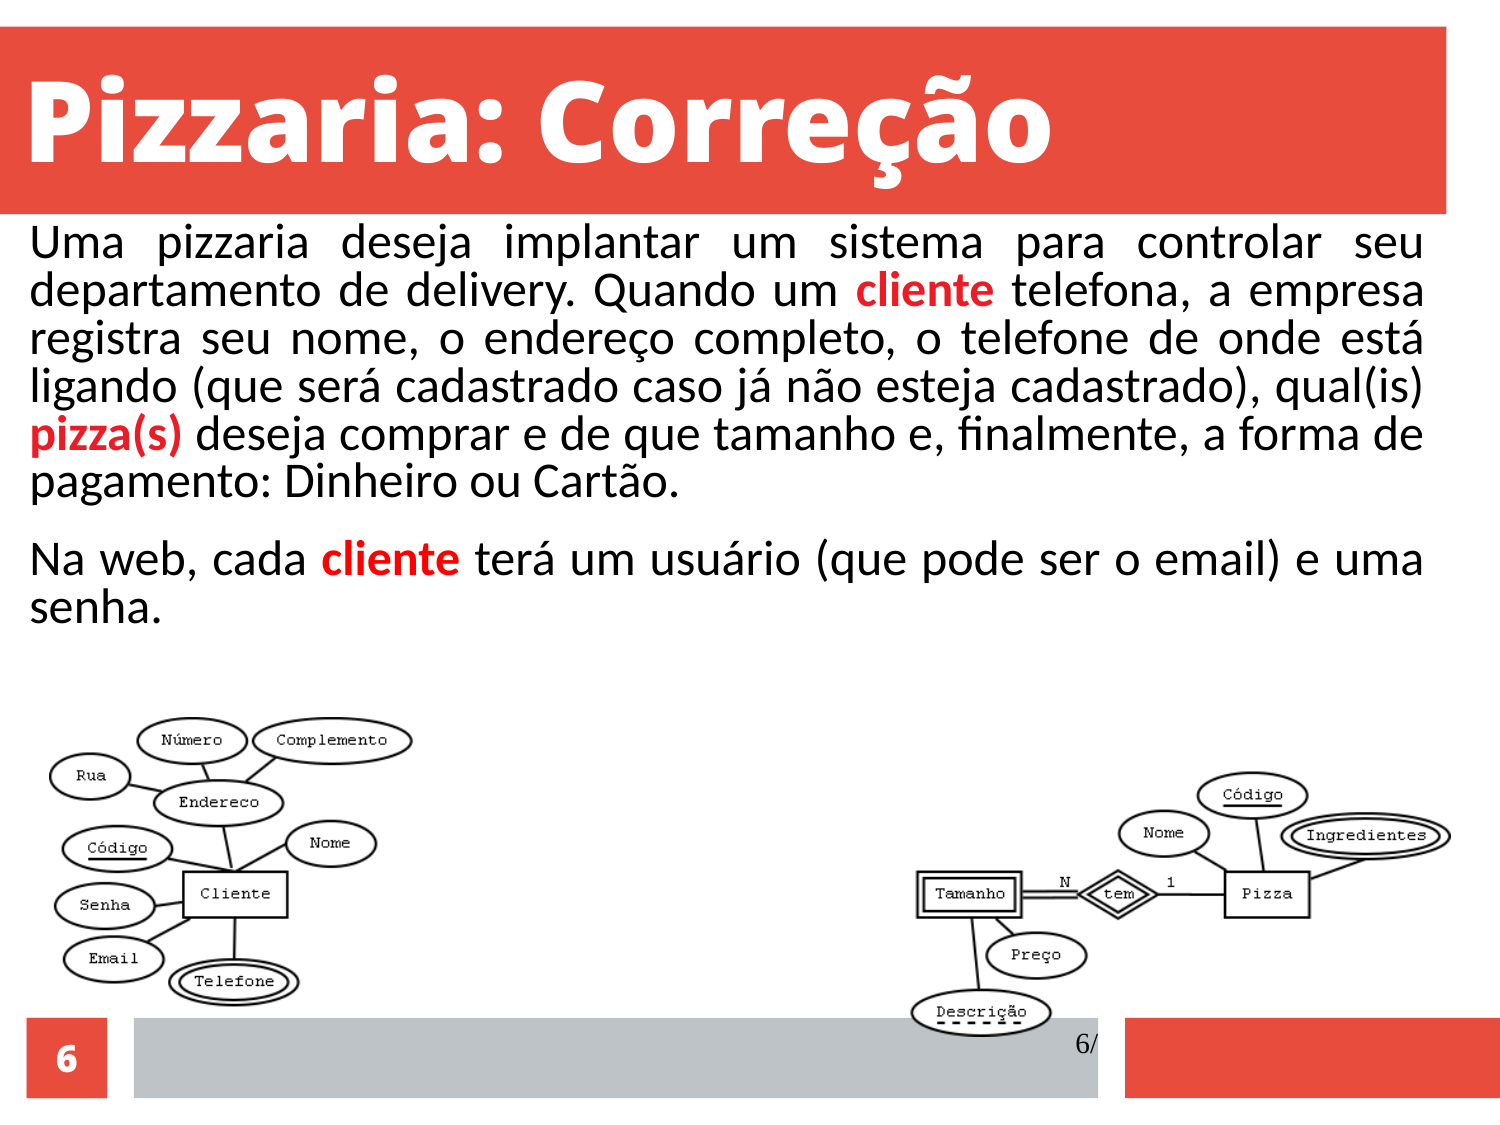

Pizzaria: Correção
# Uma pizzaria deseja implantar um sistema para controlar seu departamento de delivery. Quando um cliente telefona, a empresa registra seu nome, o endereço completo, o telefone de onde está ligando (que será cadastrado caso já não esteja cadastrado), qual(is) pizza(s) deseja comprar e de que tamanho e, finalmente, a forma de pagamento: Dinheiro ou Cartão.
Na web, cada cliente terá um usuário (que pode ser o email) e uma senha.
6